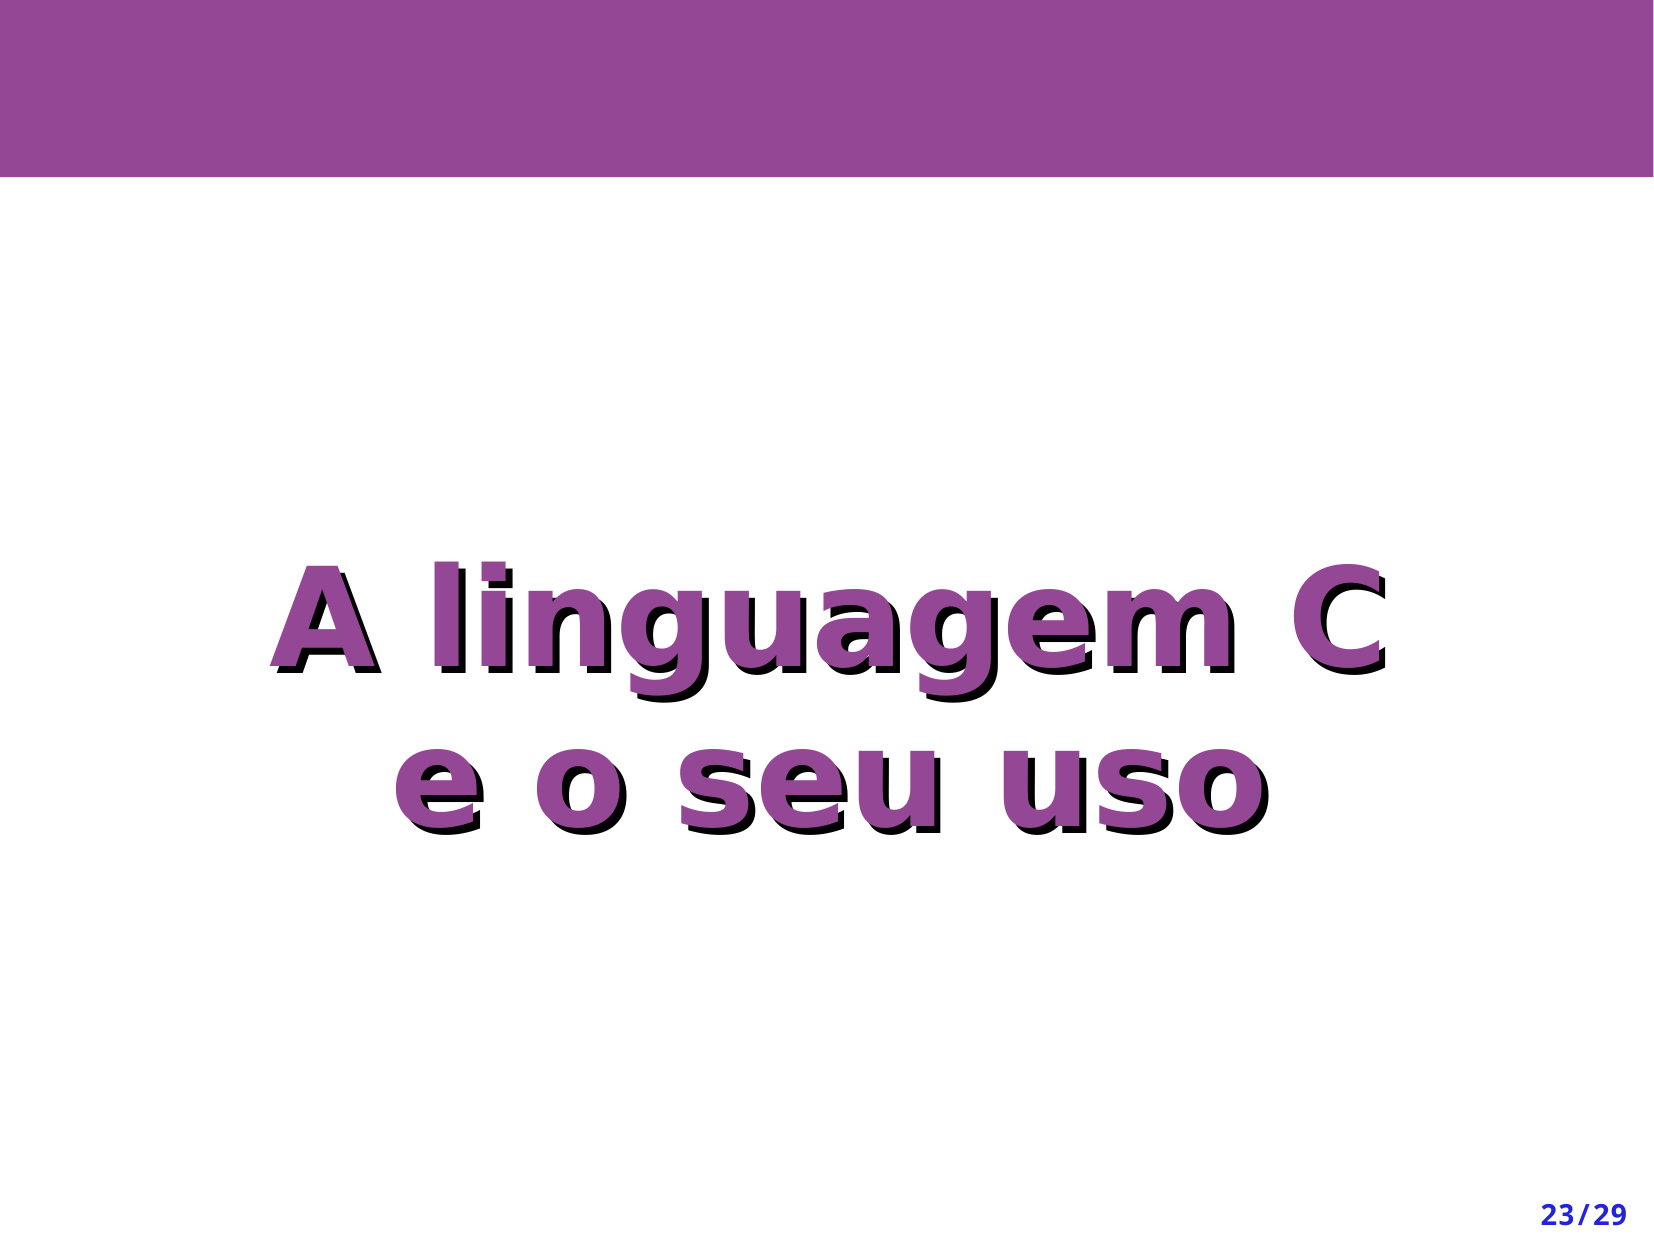

A linguagem C
e o seu uso
23